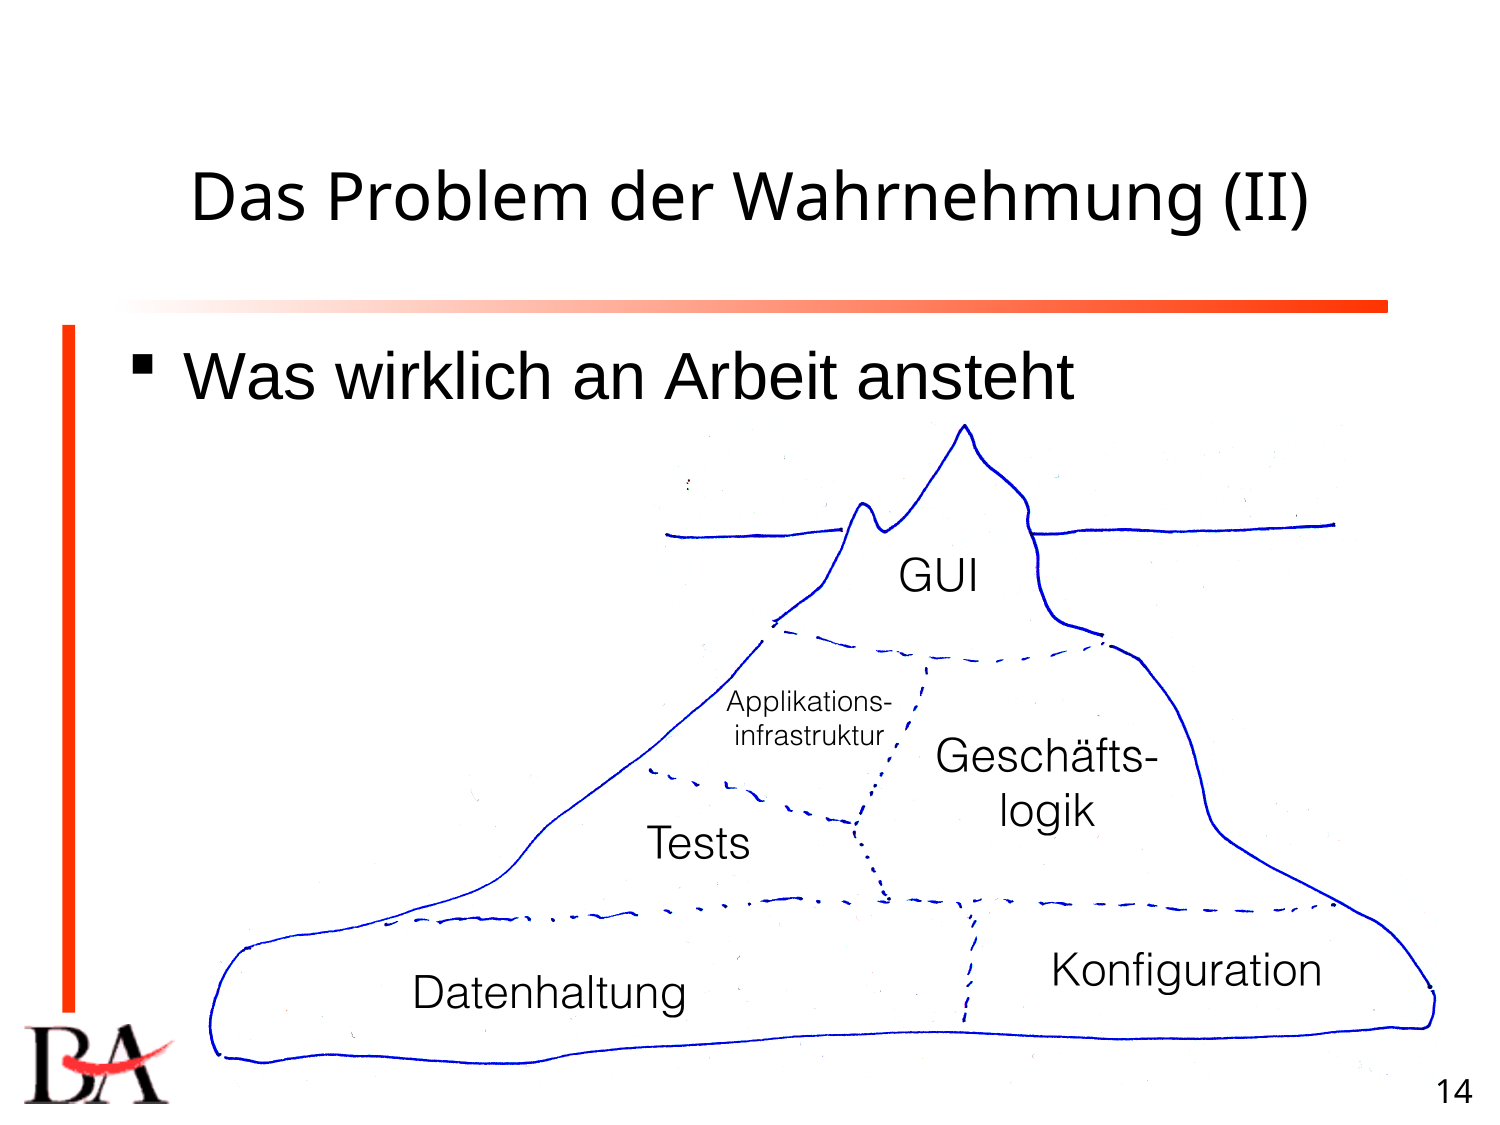

# Das Problem der Wahrnehmung (II)
Was wirklich an Arbeit ansteht